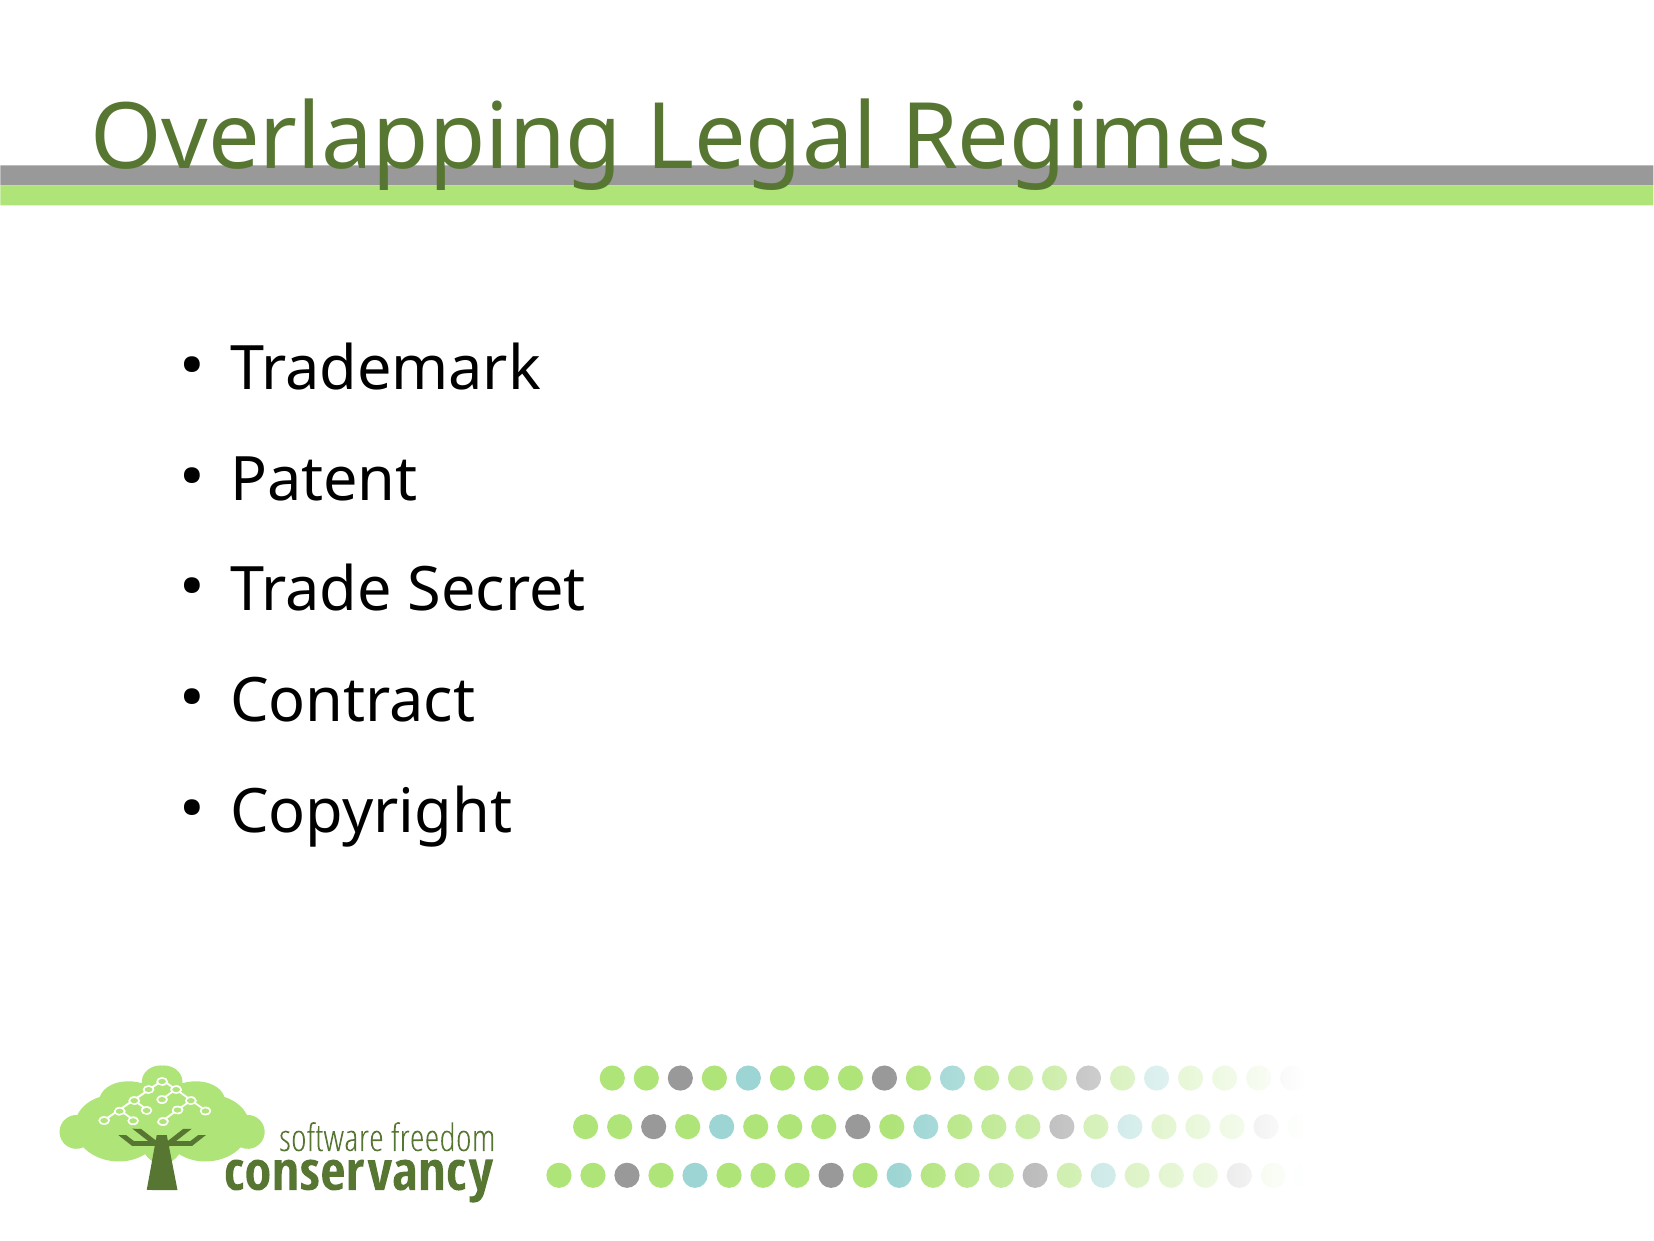

Overlapping Legal Regimes
# Trademark
Patent
Trade Secret
Contract
Copyright